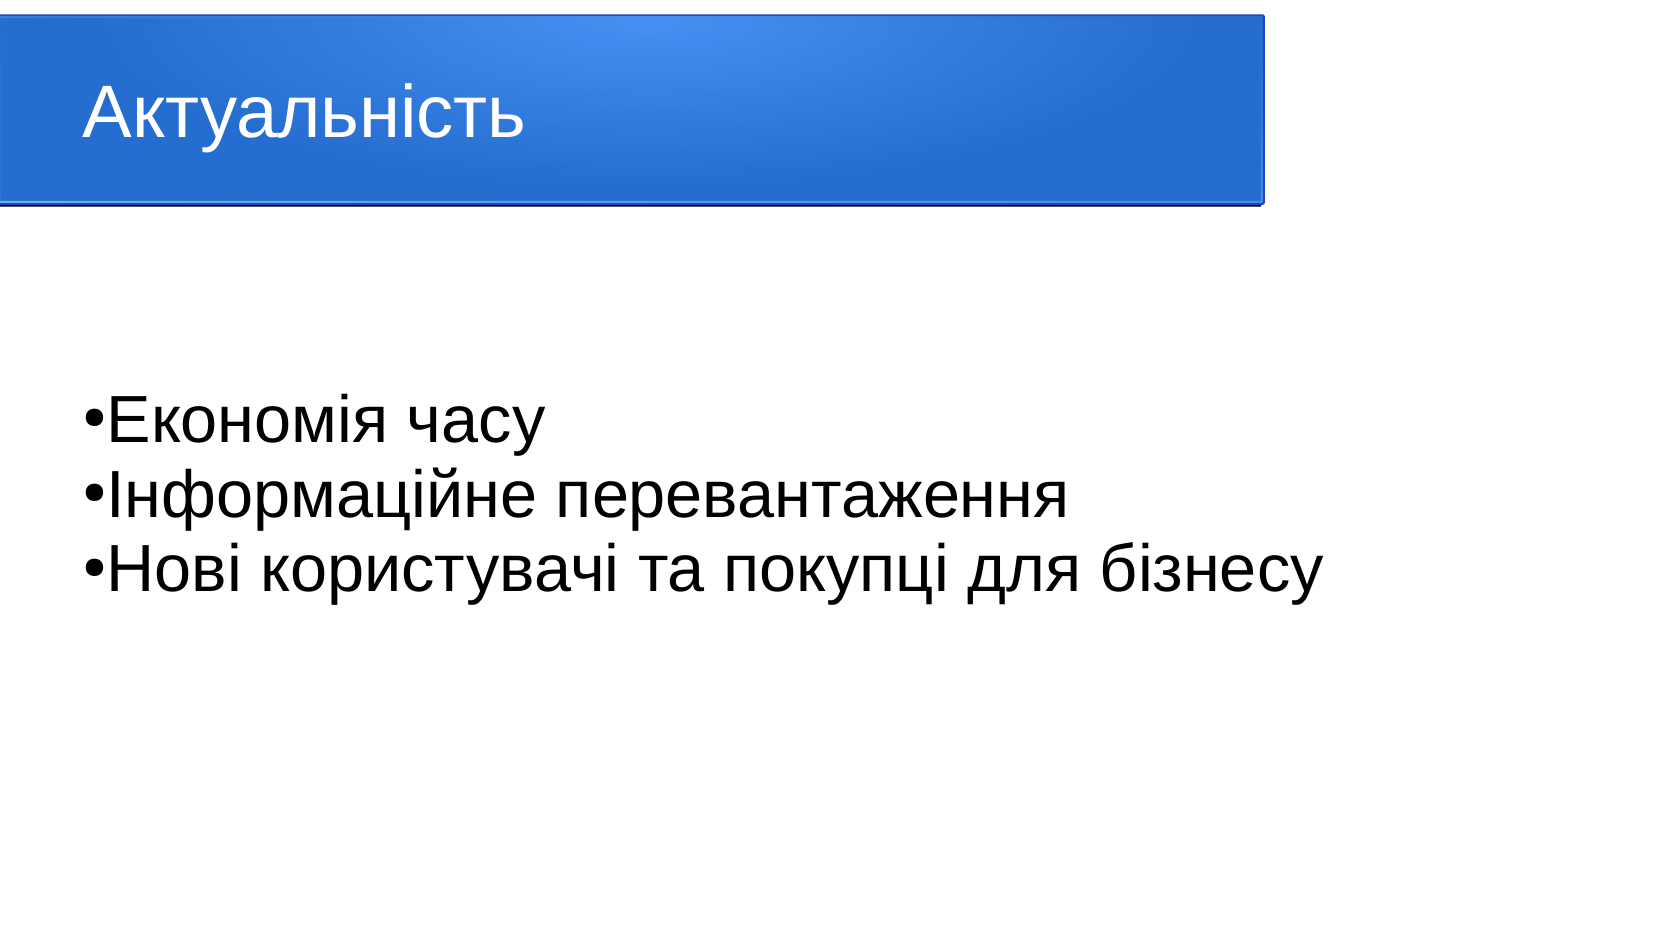

# Актуальність
Економія часу
Інформаційне перевантаження
Нові користувачі та покупці для бізнесу